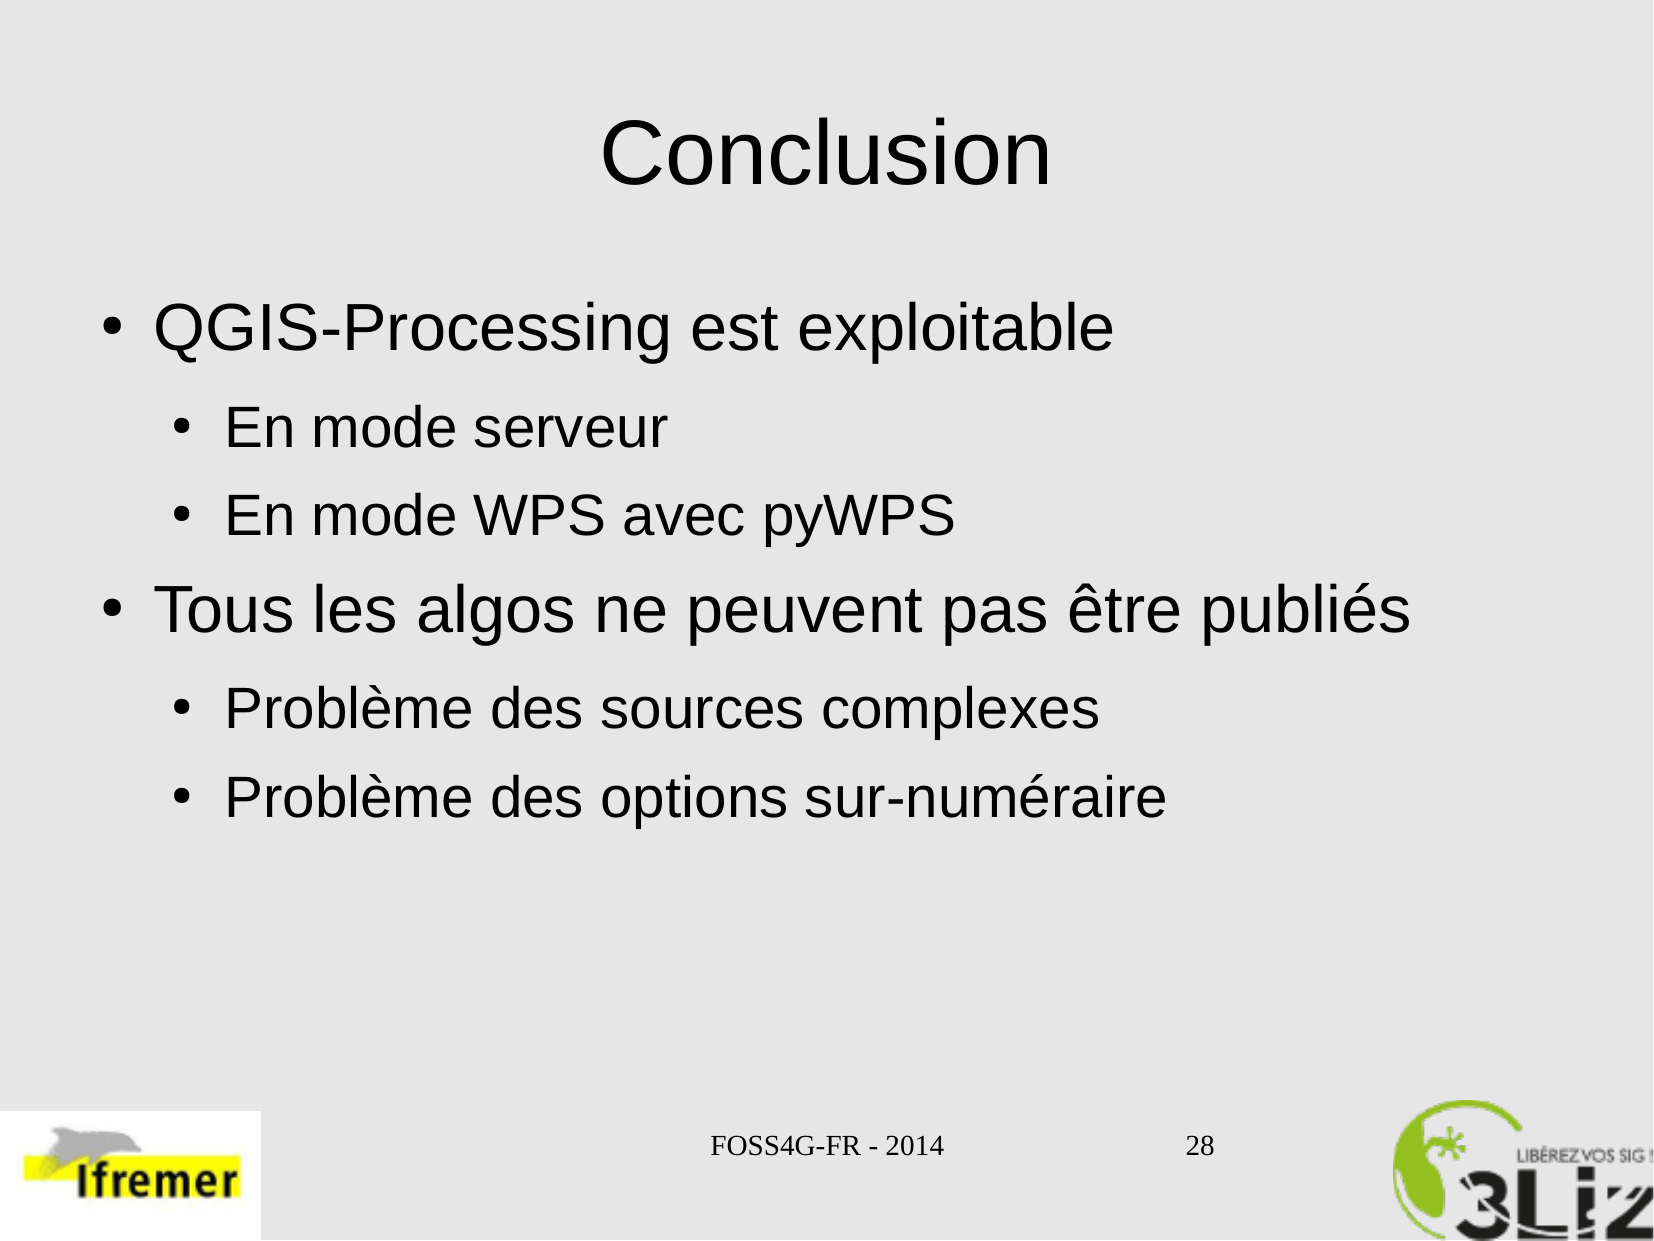

# Conclusion
QGIS-Processing est exploitable
En mode serveur
En mode WPS avec pyWPS
Tous les algos ne peuvent pas être publiés
Problème des sources complexes
Problème des options sur-numéraire
FOSS4G-FR - 2014
28